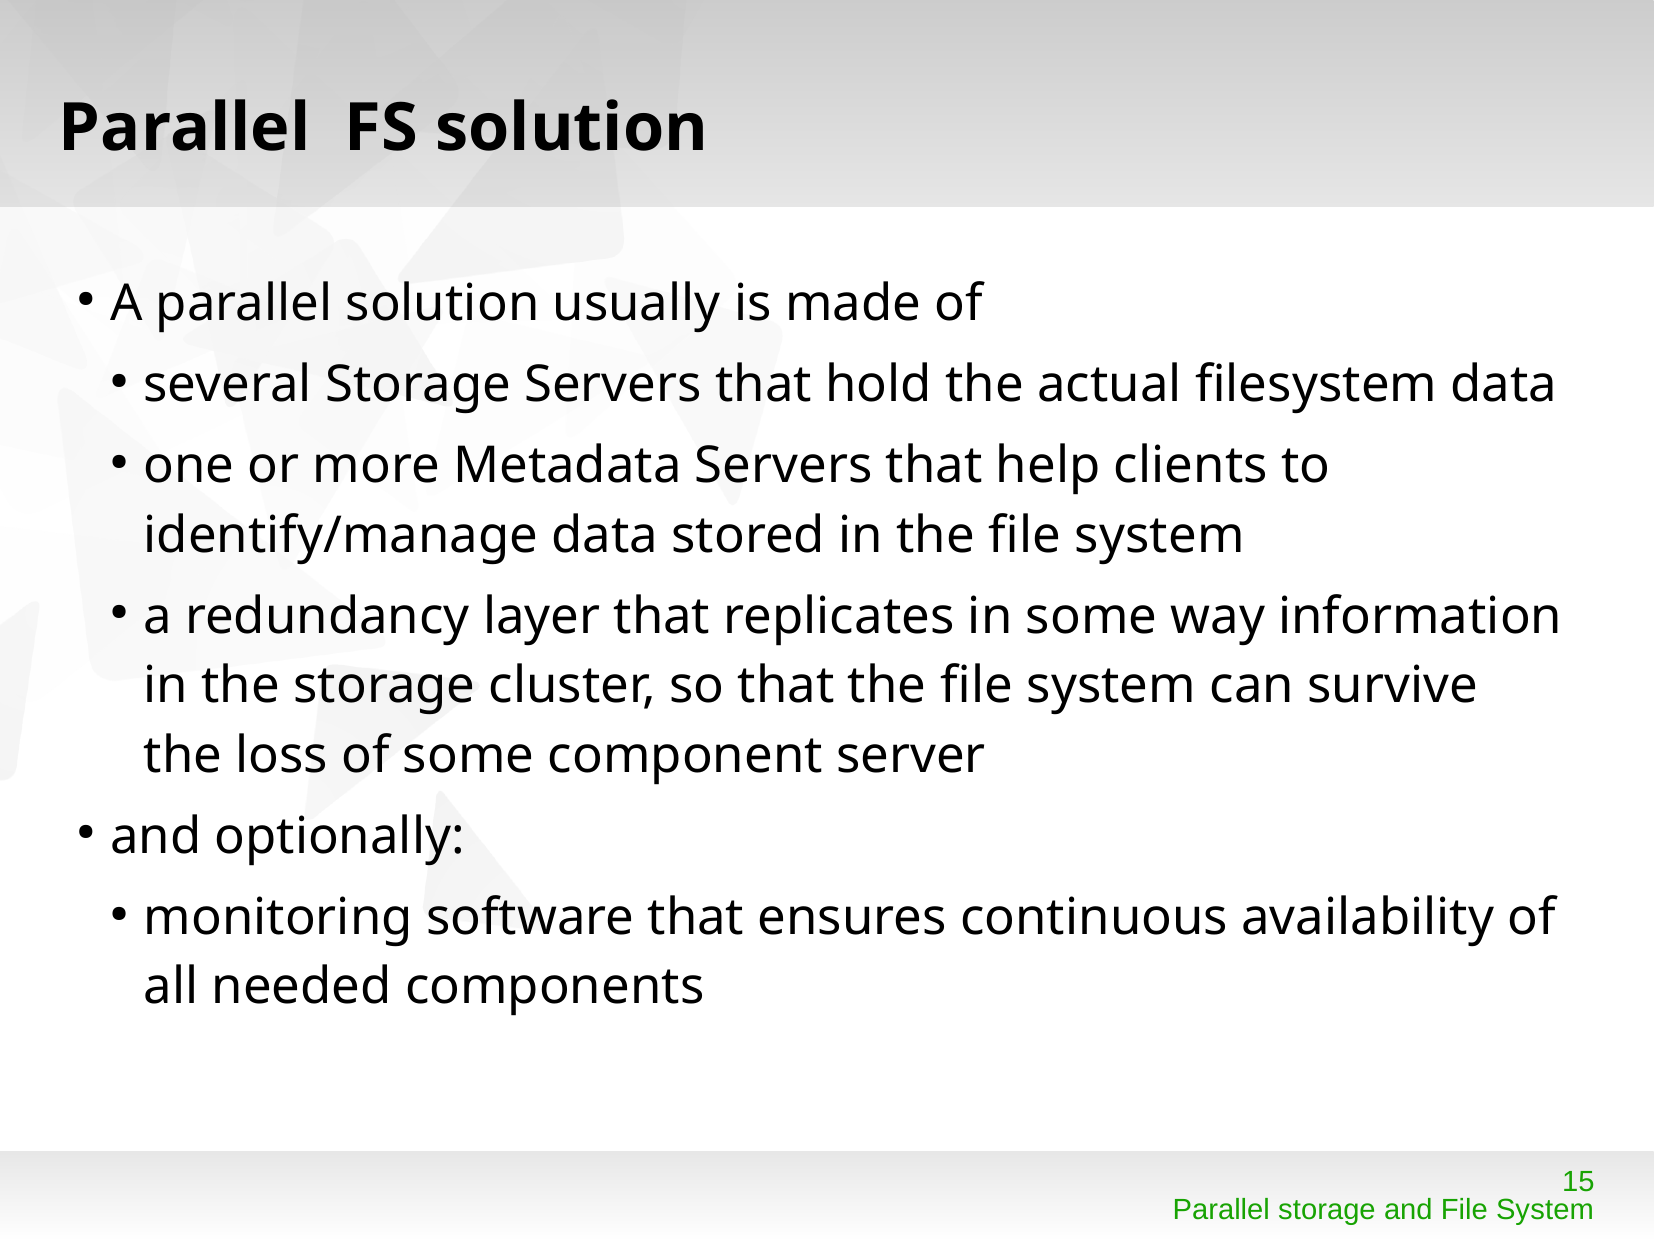

# Parallel FS solution
A parallel solution usually is made of
several Storage Servers that hold the actual filesystem data
one or more Metadata Servers that help clients to identify/manage data stored in the ﬁle system
a redundancy layer that replicates in some way information in the storage cluster, so that the ﬁle system can survive the loss of some component server
and optionally:
monitoring software that ensures continuous availability of all needed components
15
Parallel storage and File System